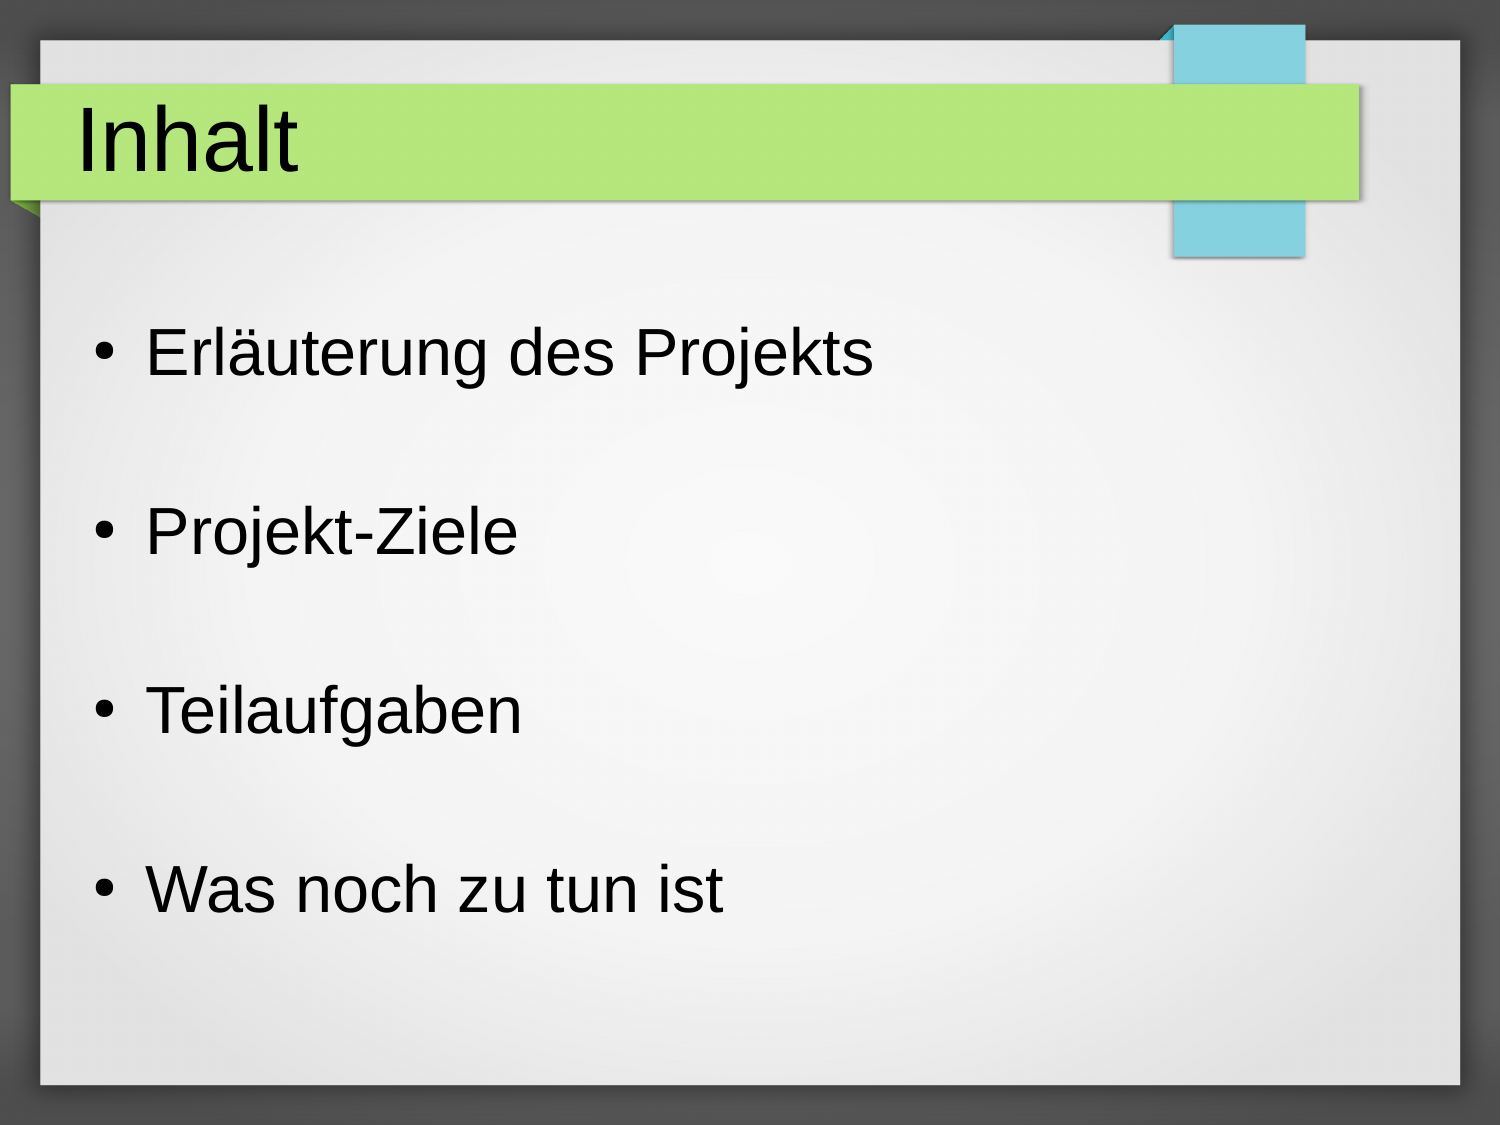

# Inhalt
Erläuterung des Projekts
Projekt-Ziele
Teilaufgaben
Was noch zu tun ist